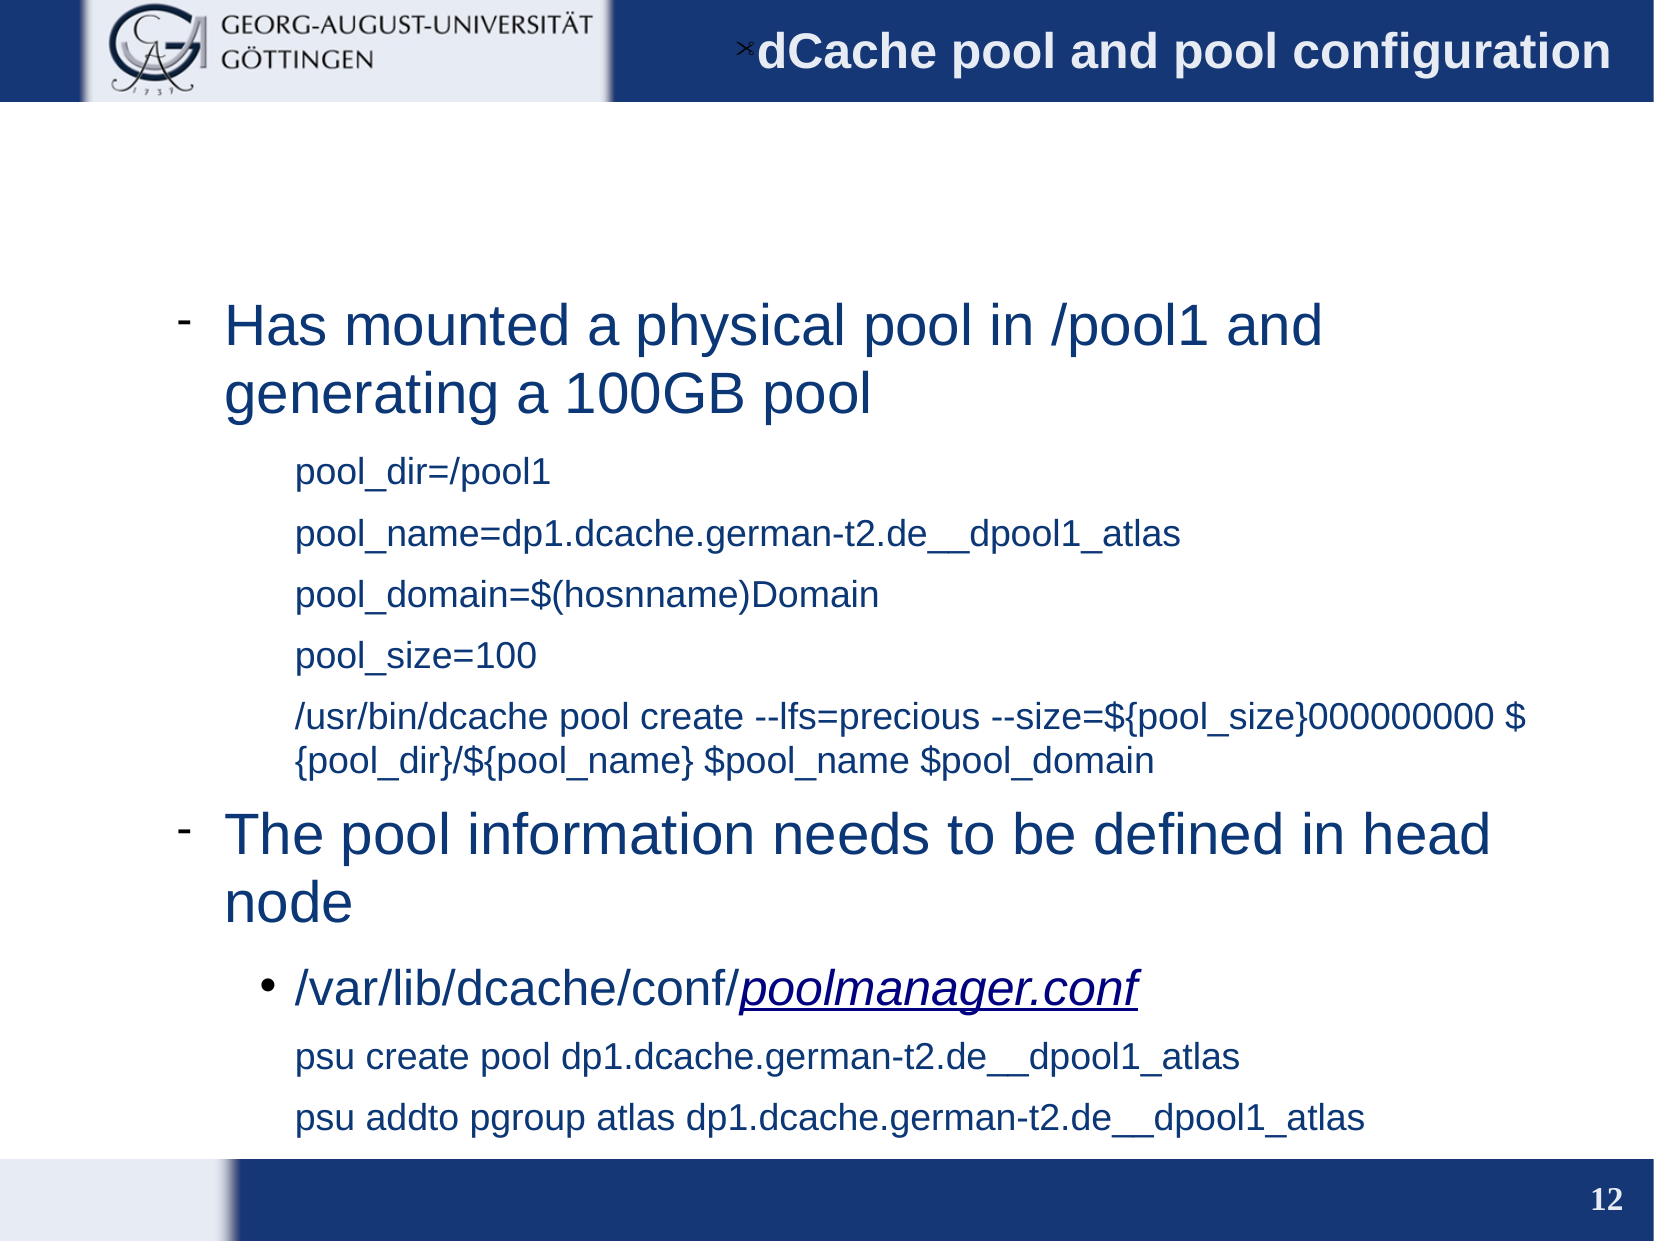

# dCache pool and pool configuration
Has mounted a physical pool in /pool1 and generating a 100GB pool
pool_dir=/pool1
pool_name=dp1.dcache.german-t2.de__dpool1_atlas
pool_domain=$(hosnname)Domain
pool_size=100
/usr/bin/dcache pool create --lfs=precious --size=${pool_size}000000000 ${pool_dir}/${pool_name} $pool_name $pool_domain
The pool information needs to be defined in head node
/var/lib/dcache/conf/poolmanager.conf
psu create pool dp1.dcache.german-t2.de__dpool1_atlas
psu addto pgroup atlas dp1.dcache.german-t2.de__dpool1_atlas
dCache configuration in the WLCG T2
12